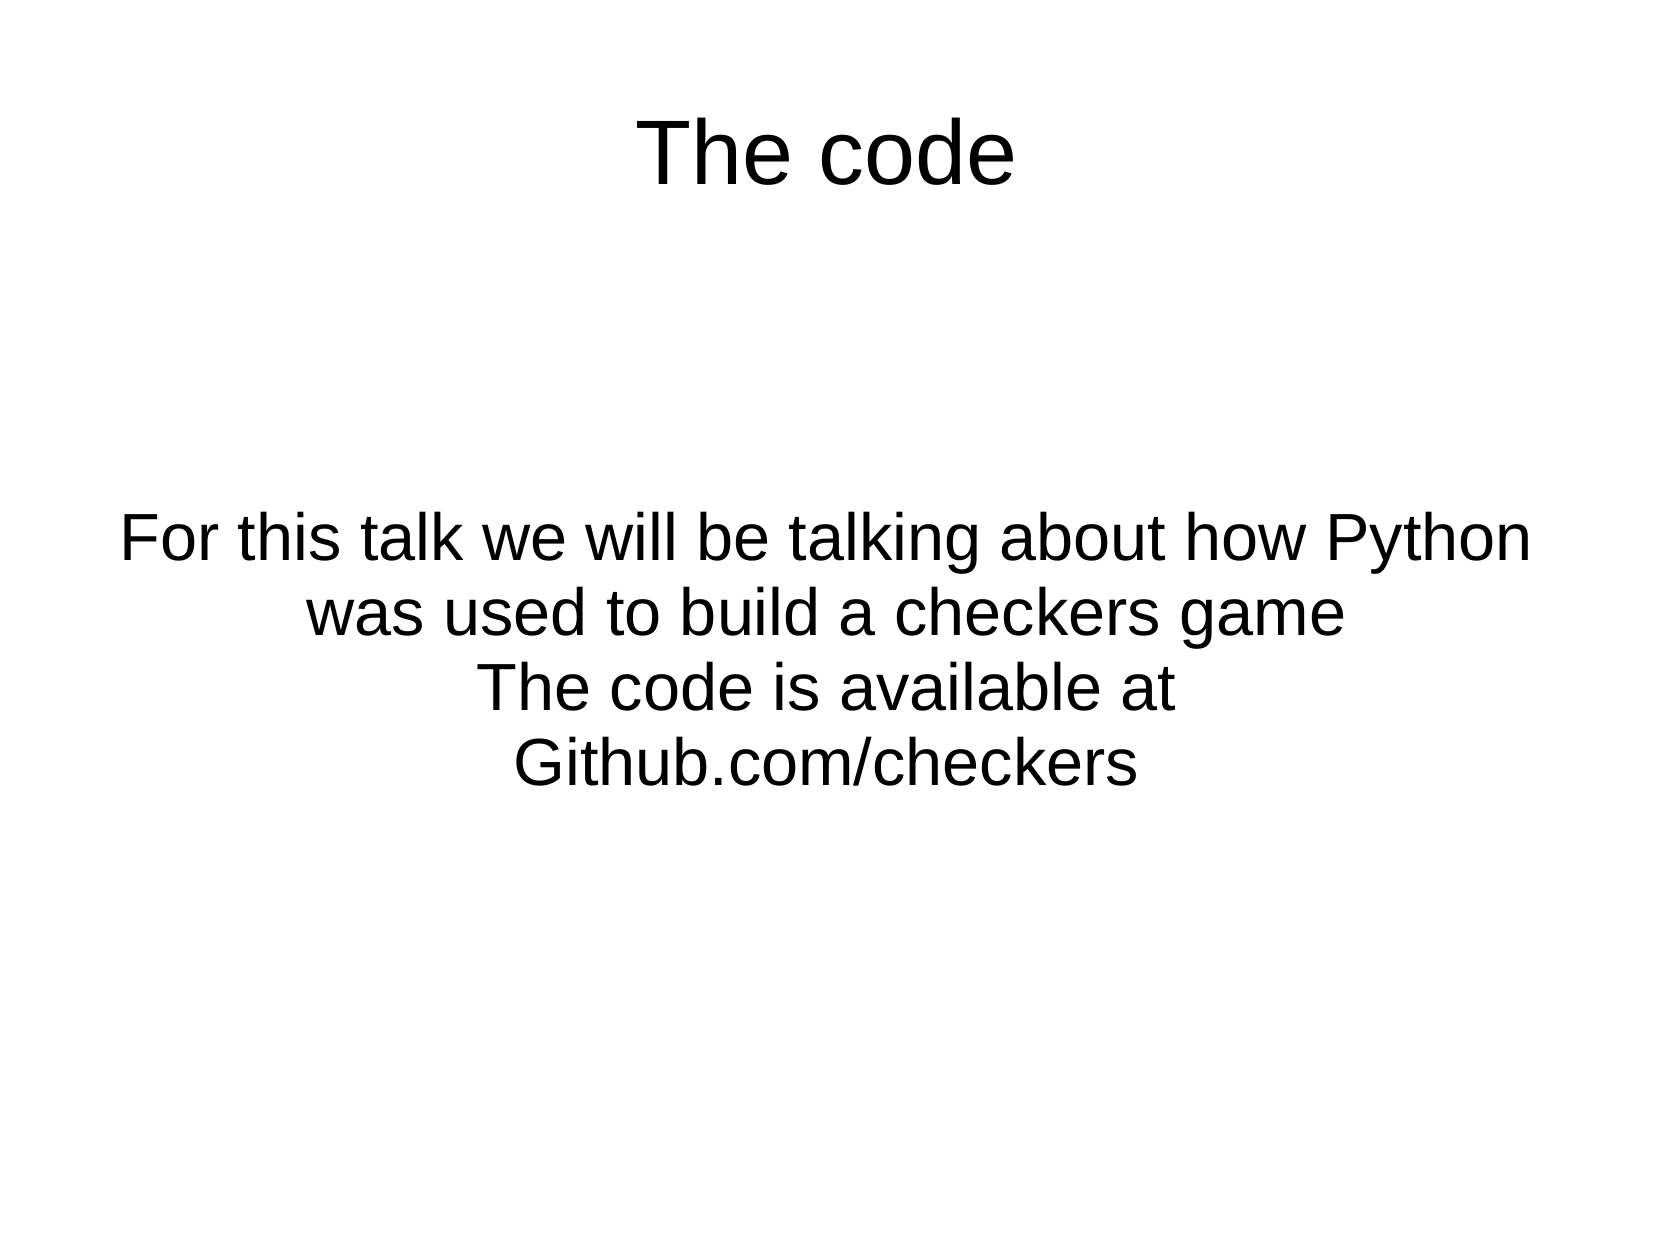

# The code
For this talk we will be talking about how Python was used to build a checkers game
The code is available at
Github.com/checkers